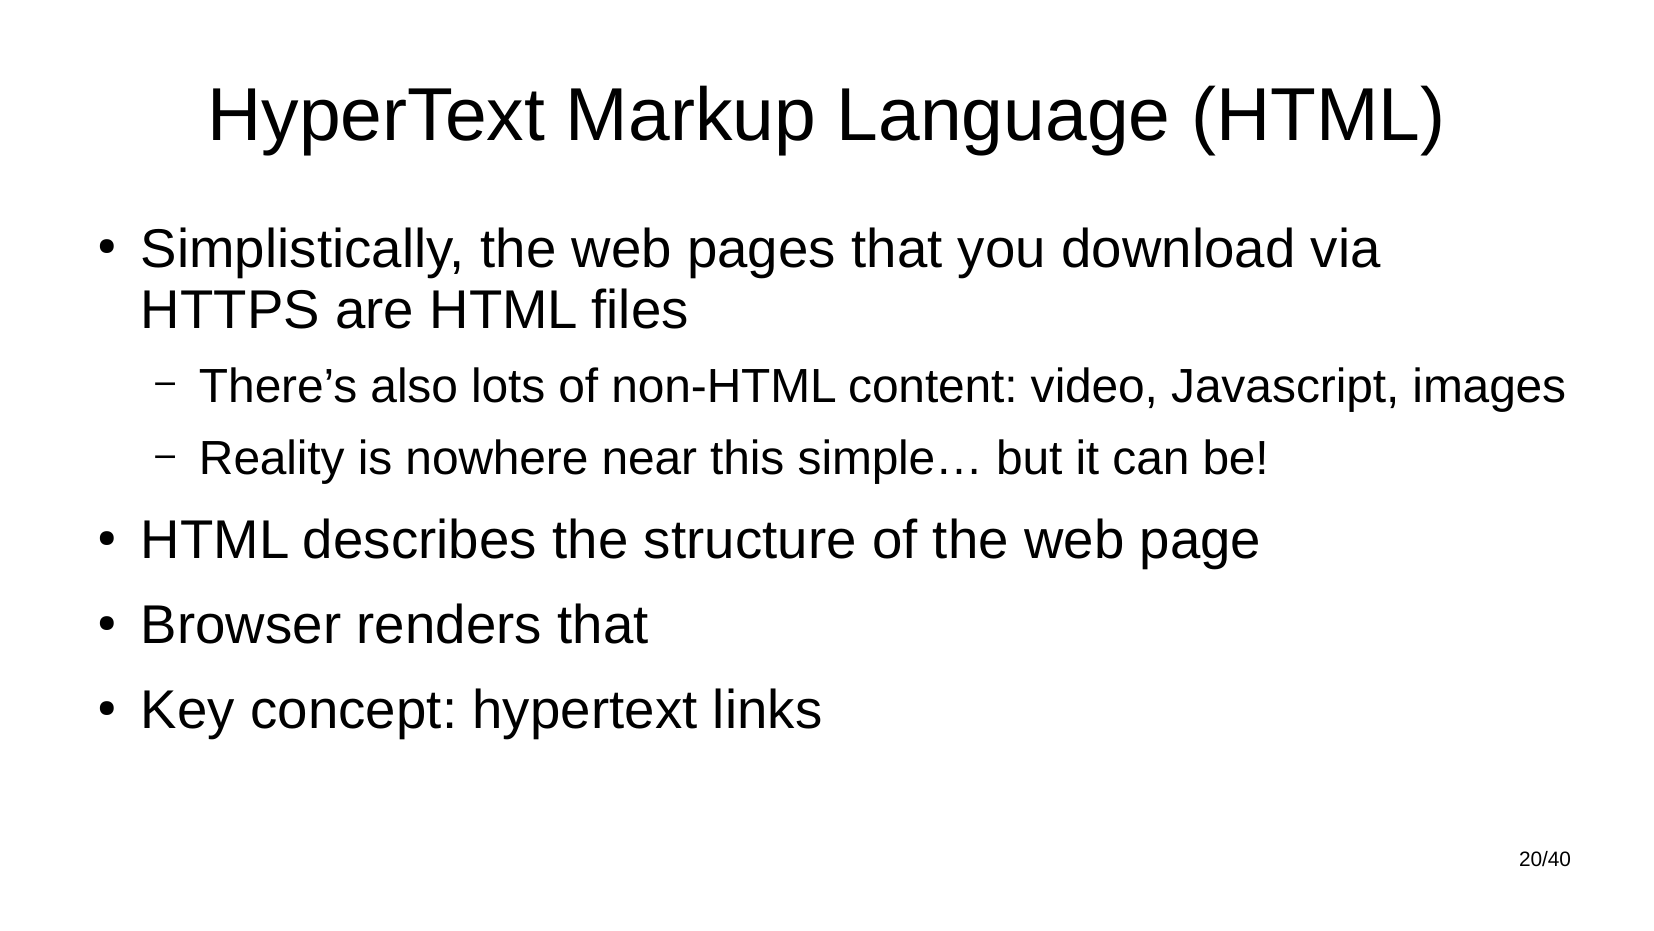

# HyperText Markup Language (HTML)
Simplistically, the web pages that you download via HTTPS are HTML files
There’s also lots of non-HTML content: video, Javascript, images
Reality is nowhere near this simple… but it can be!
HTML describes the structure of the web page
Browser renders that
Key concept: hypertext links
20